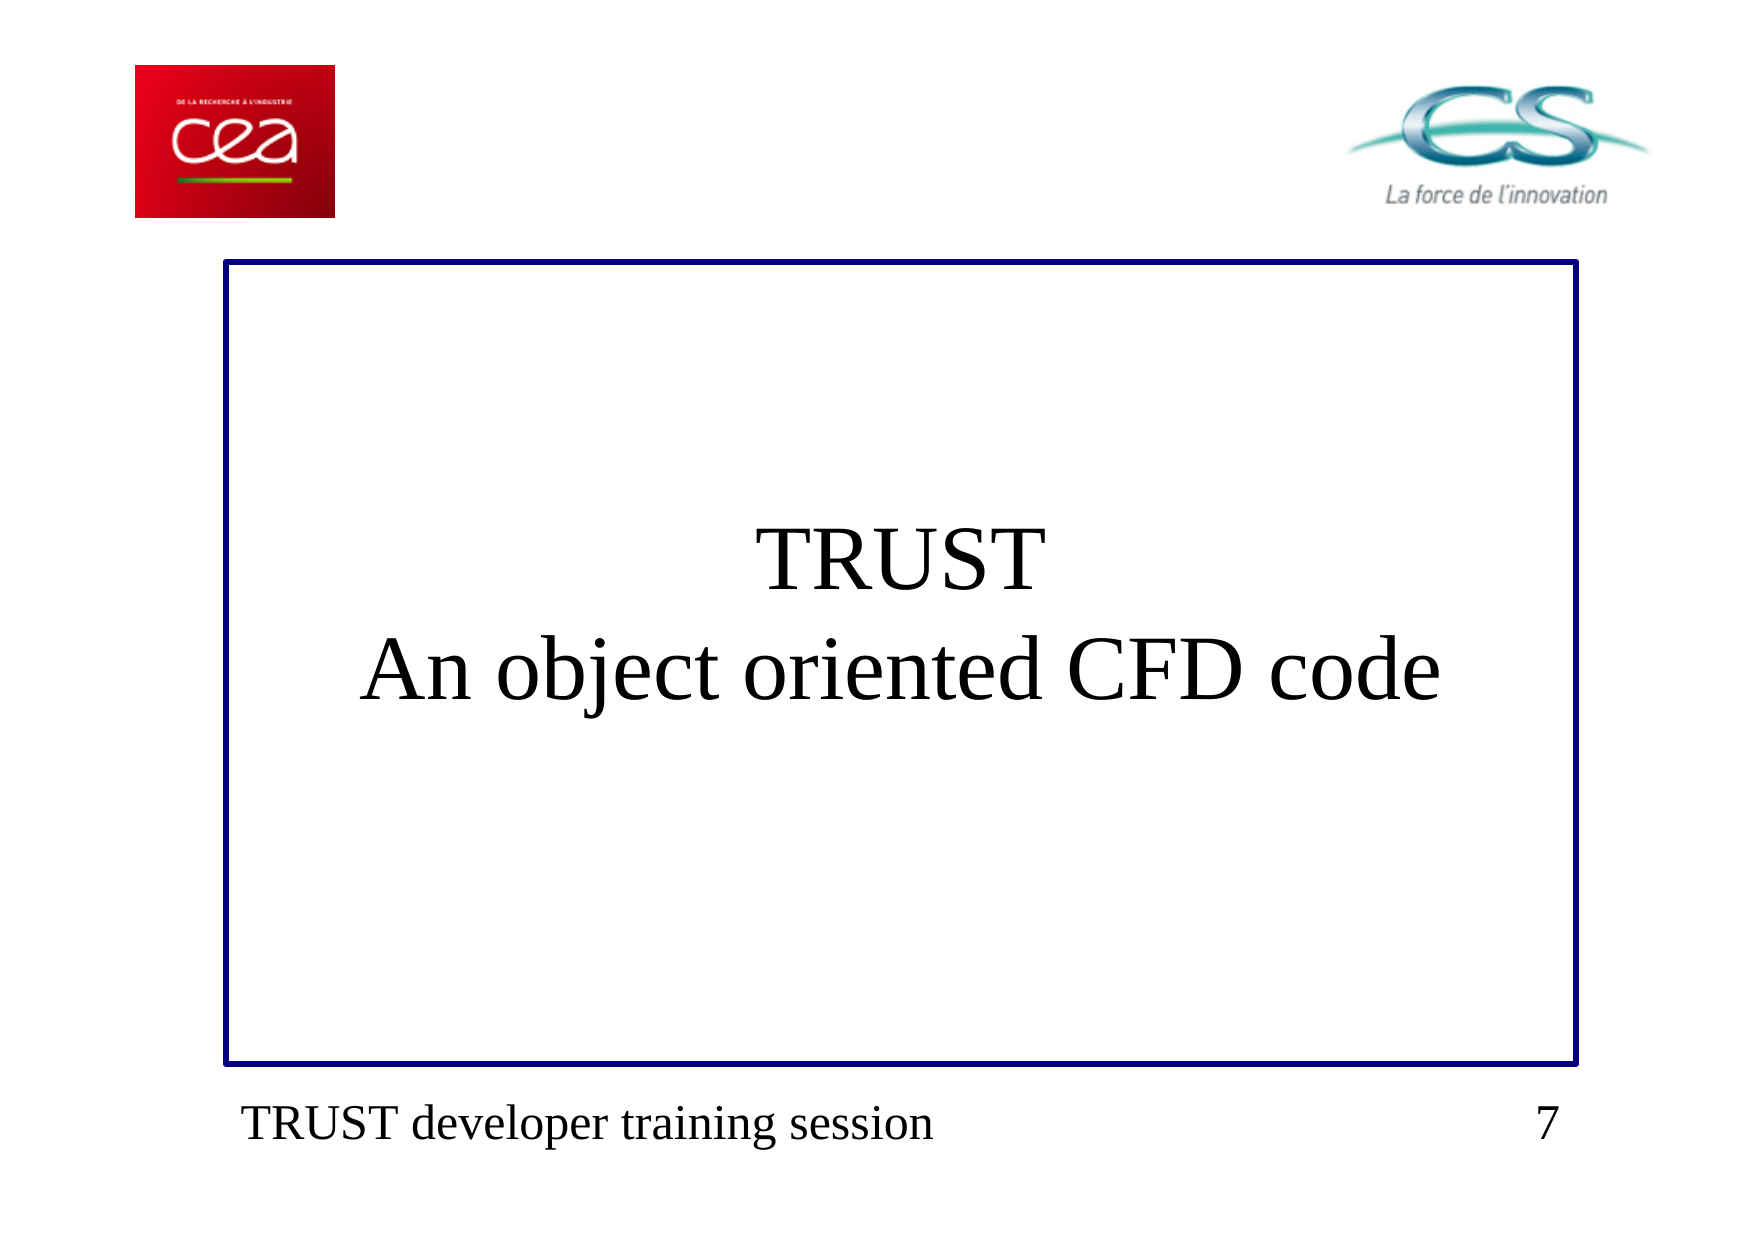

# TRUST An object oriented CFD code
TRUST developer training session
7